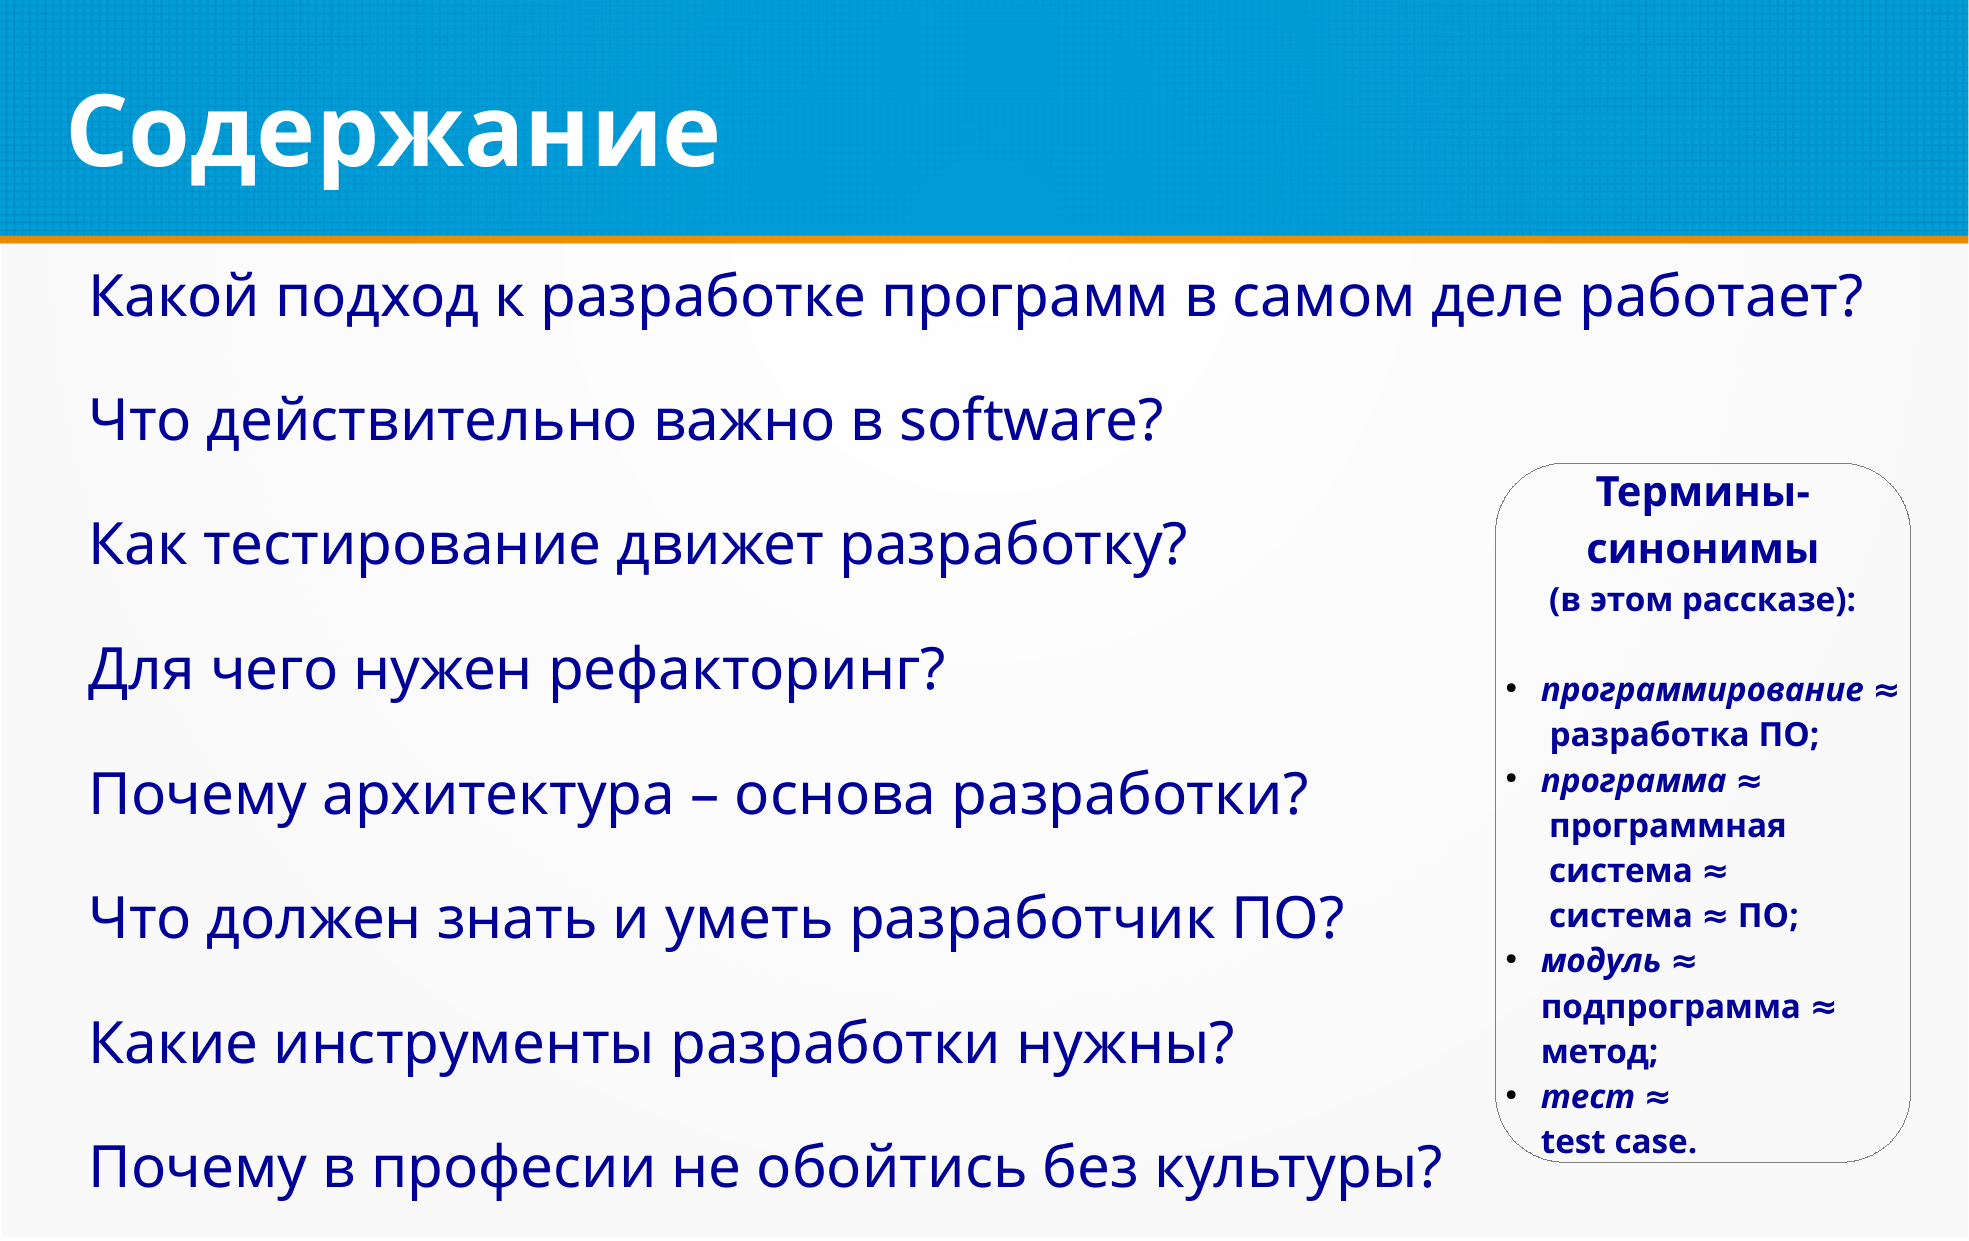

Содержание
Какой подход к разработке программ в самом деле работает?
Что действительно важно в software?
Как тестирование движет разработку?
Для чего нужен рефакторинг?
Почему архитектура – основа разработки?
Что должен знать и уметь разработчик ПО?
Какие инструменты разработки нужны?
Почему в професии не обойтись без культуры?
Термины-
синонимы
(в этом рассказе):
программирование ≈
 разработка ПО;
программа ≈
 программная
 cистема ≈
 система ≈ ПО;
модуль ≈
подпрограмма ≈
метод;
тест ≈
test case.